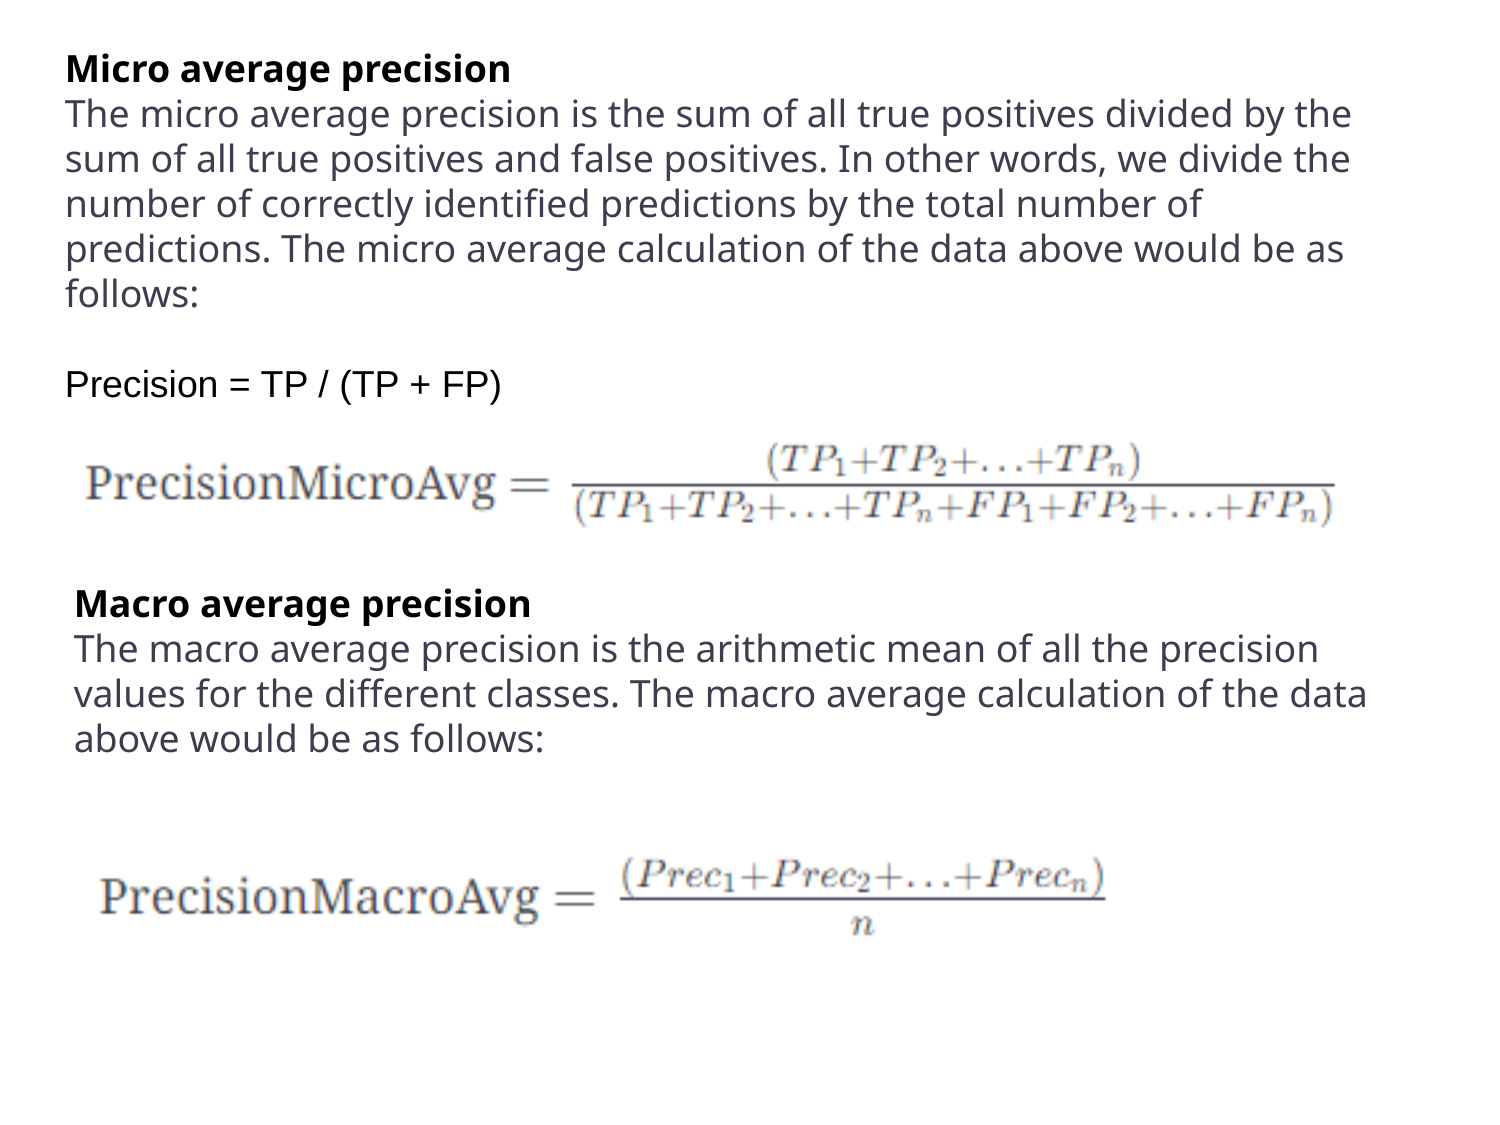

Micro average precision
The micro average precision is the sum of all true positives divided by the sum of all true positives and false positives. In other words, we divide the number of correctly identified predictions by the total number of predictions. The micro average calculation of the data above would be as follows:
Precision = TP / (TP + FP)
Macro average precision
The macro average precision is the arithmetic mean of all the precision values for the different classes. The macro average calculation of the data above would be as follows: